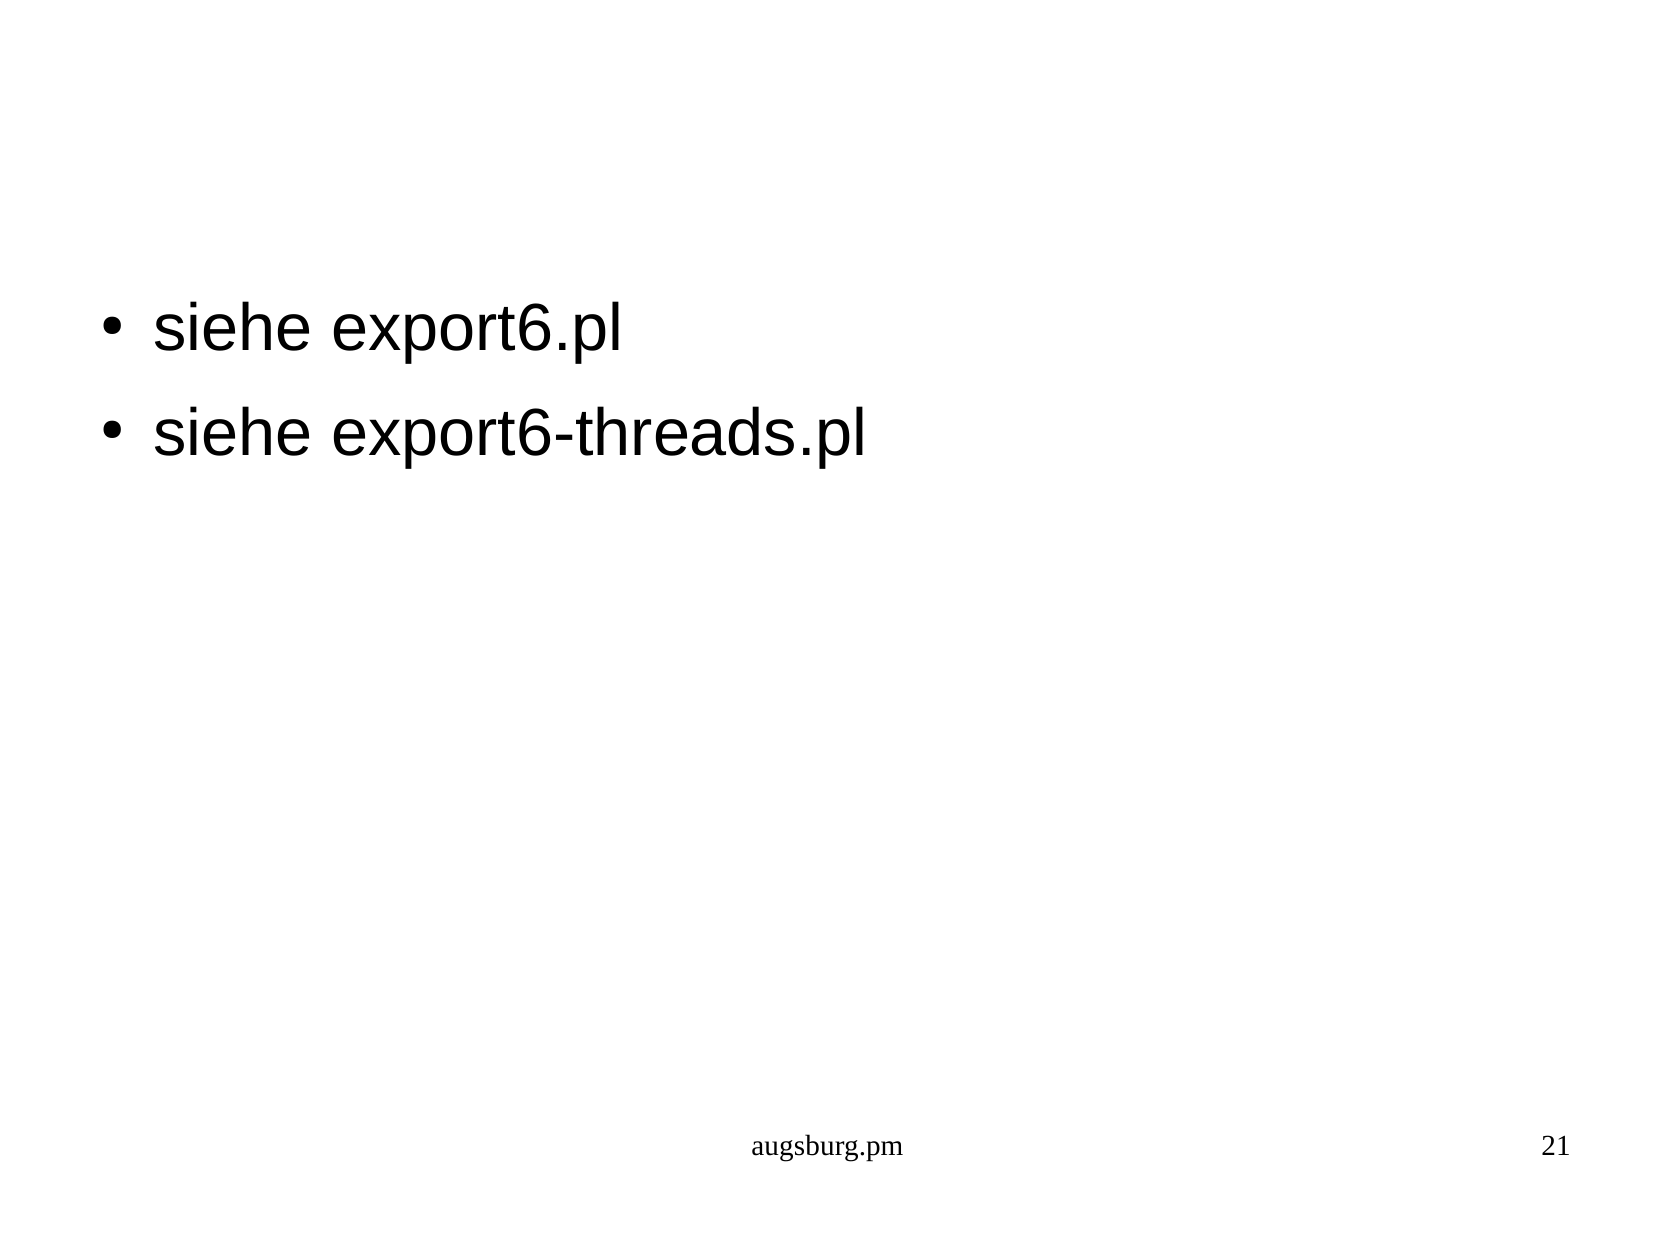

#
siehe export6.pl
siehe export6-threads.pl
augsburg.pm
21